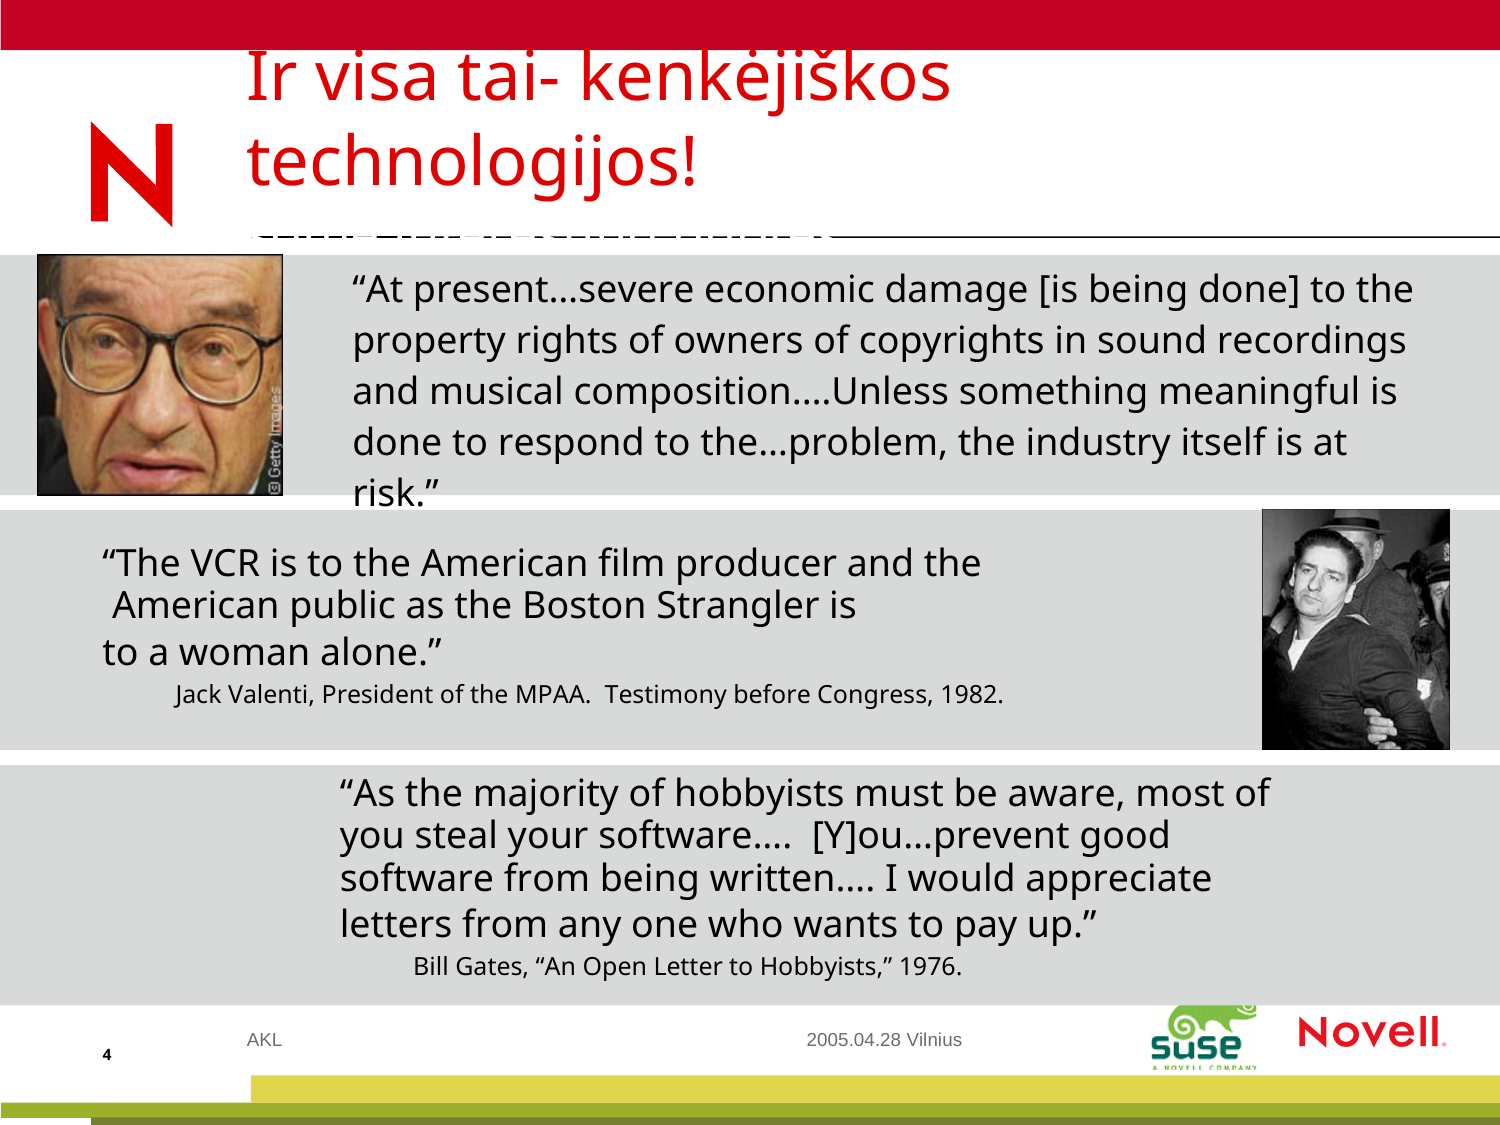

# Ir visa tai- kenkėjiškos technologijos! some interesting quotes
“At present…severe economic damage [is being done] to the property rights of owners of copyrights in sound recordings and musical composition.…Unless something meaningful is done to respond to the…problem, the industry itself is at risk.”
	Alan Greenspan. Testimony before Congress, 1983.
“The VCR is to the American film producer and the
 American public as the Boston Strangler is
to a woman alone.”
	Jack Valenti, President of the MPAA. Testimony before Congress, 1982.
“As the majority of hobbyists must be aware, most of you steal your software…. [Y]ou…prevent good software from being written…. I would appreciate letters from any one who wants to pay up.”
	Bill Gates, “An Open Letter to Hobbyists,” 1976.